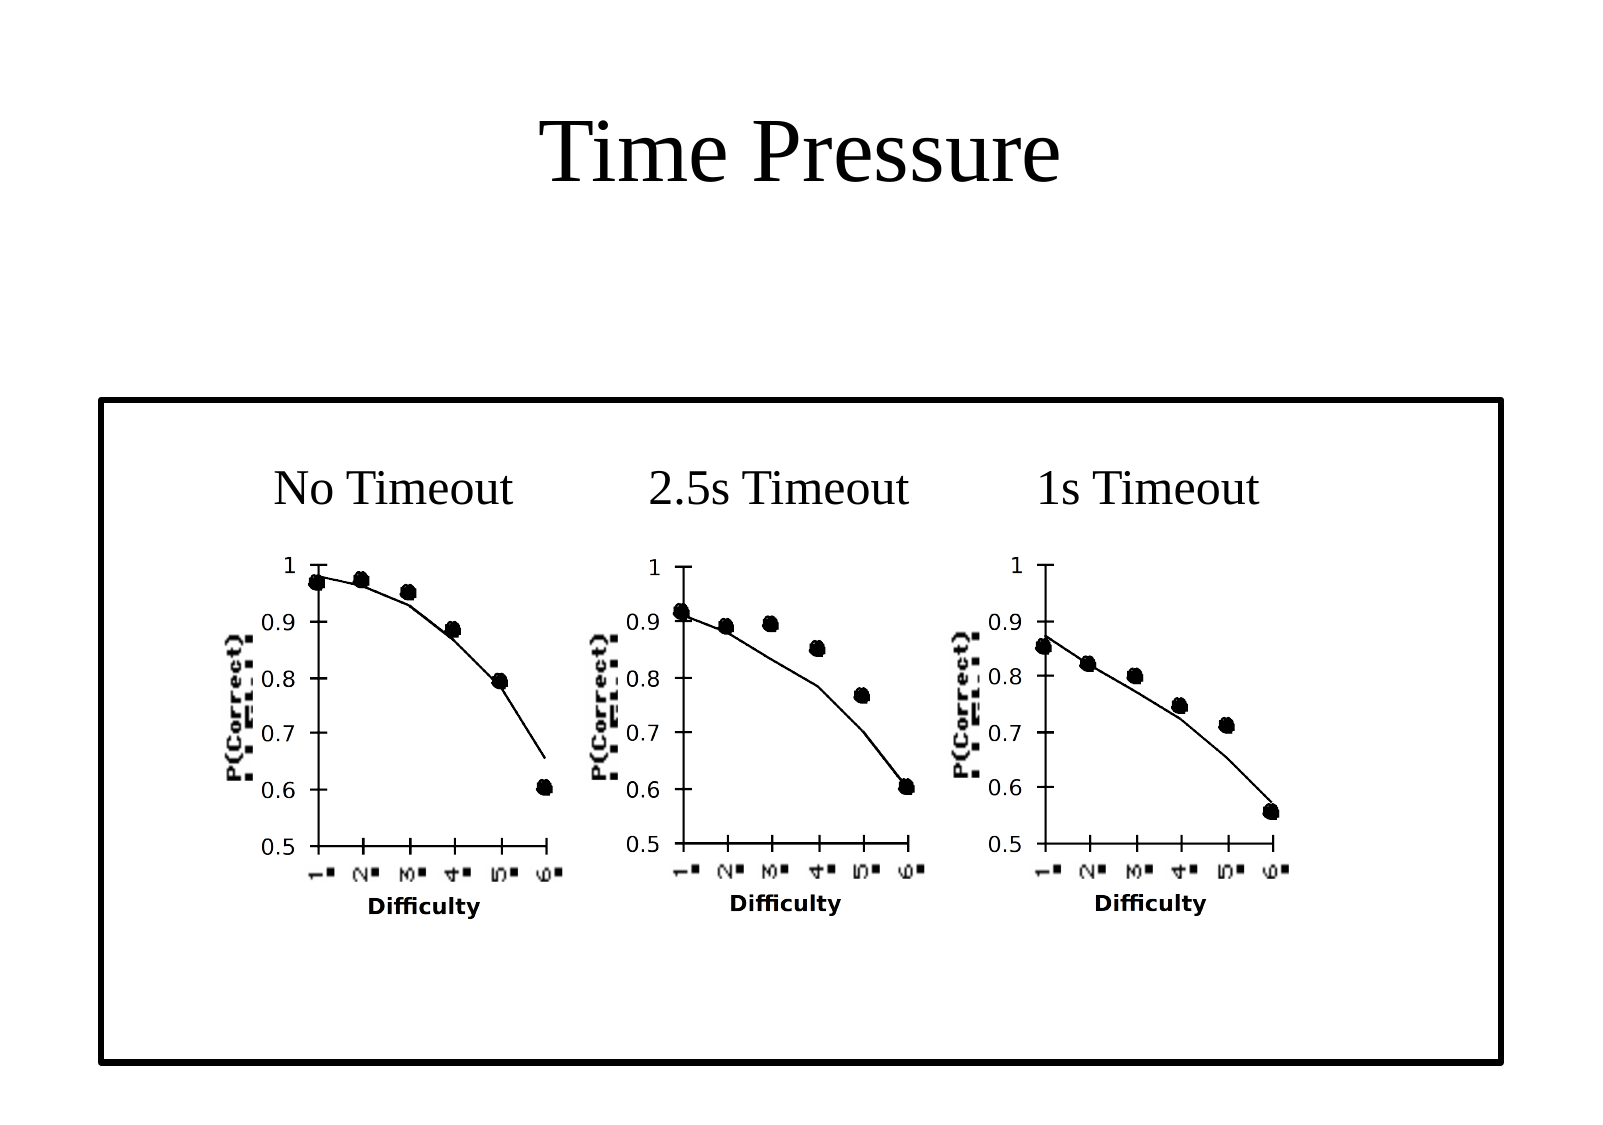

Time Pressure
No Timeout
2.5s Timeout
1s Timeout